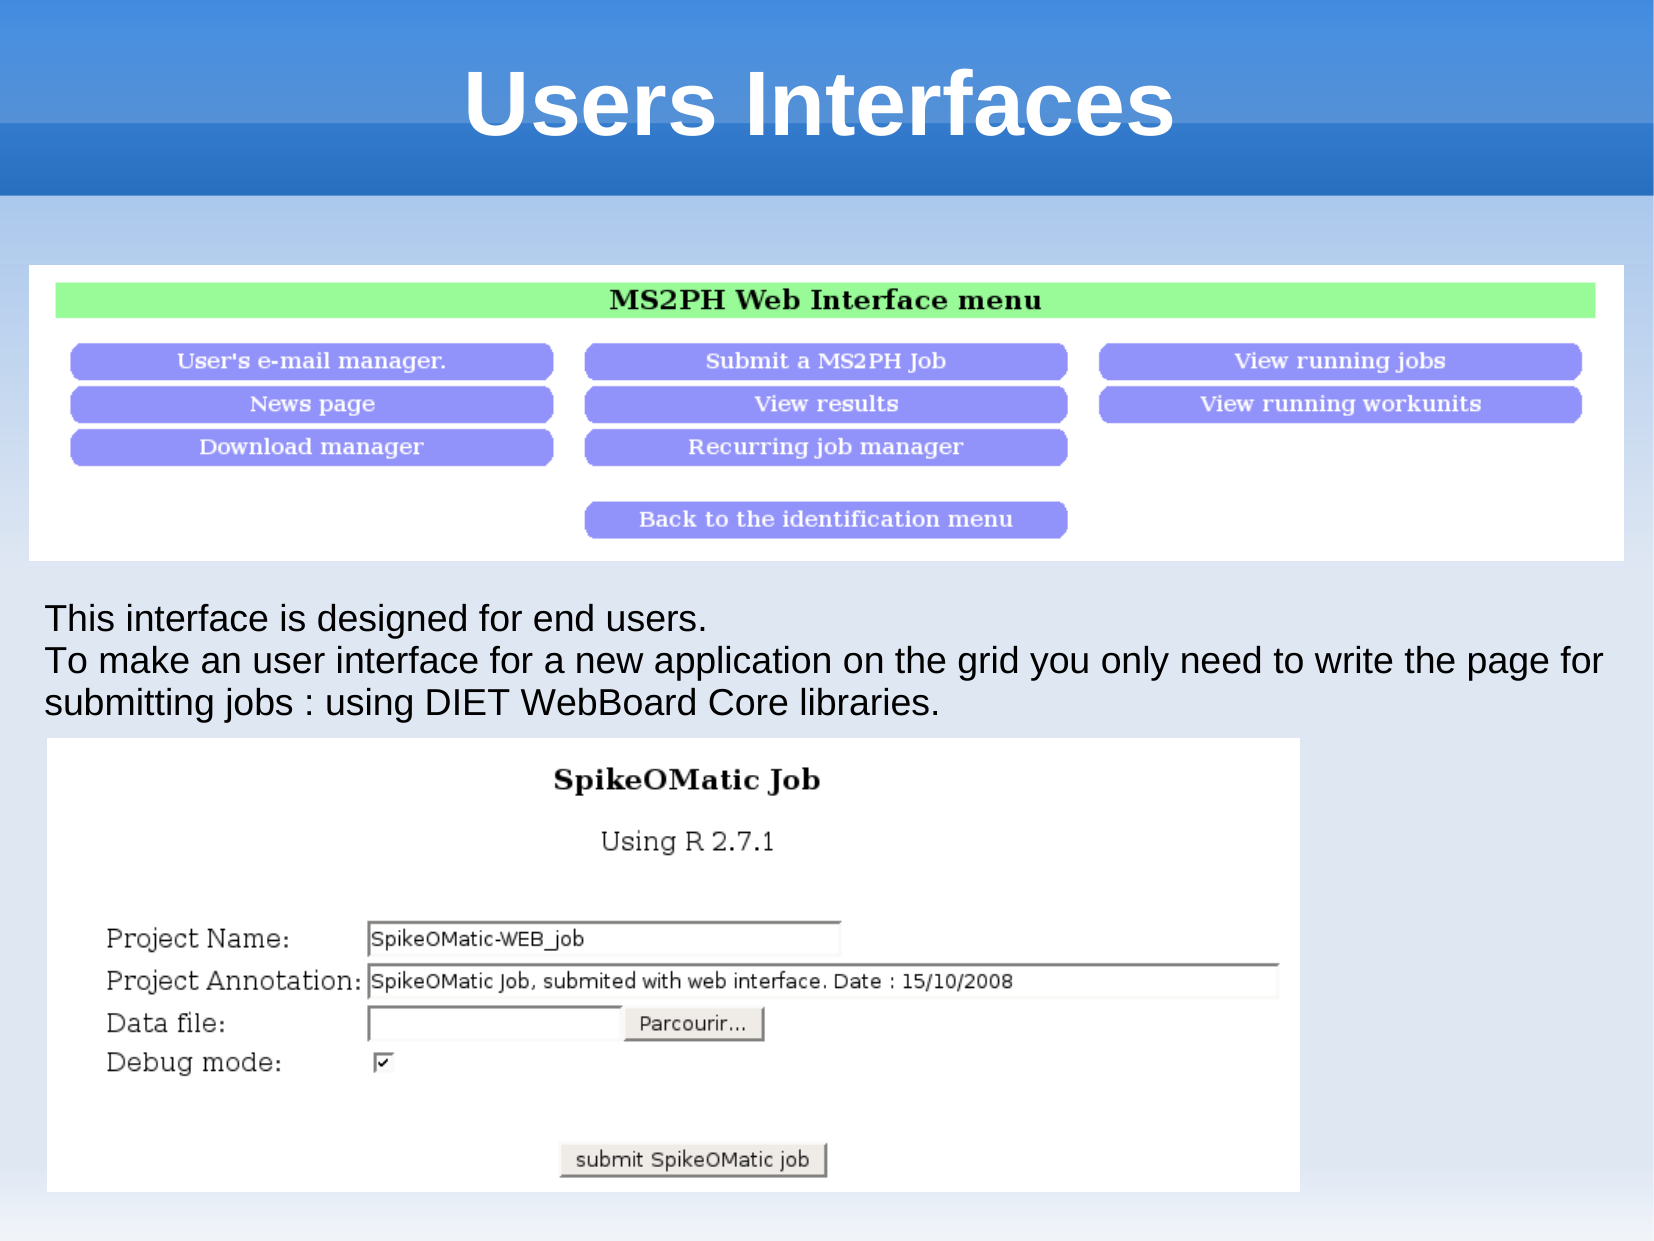

# Users Interfaces
This interface is designed for end users.
To make an user interface for a new application on the grid you only need to write the page for submitting jobs : using DIET WebBoard Core libraries.